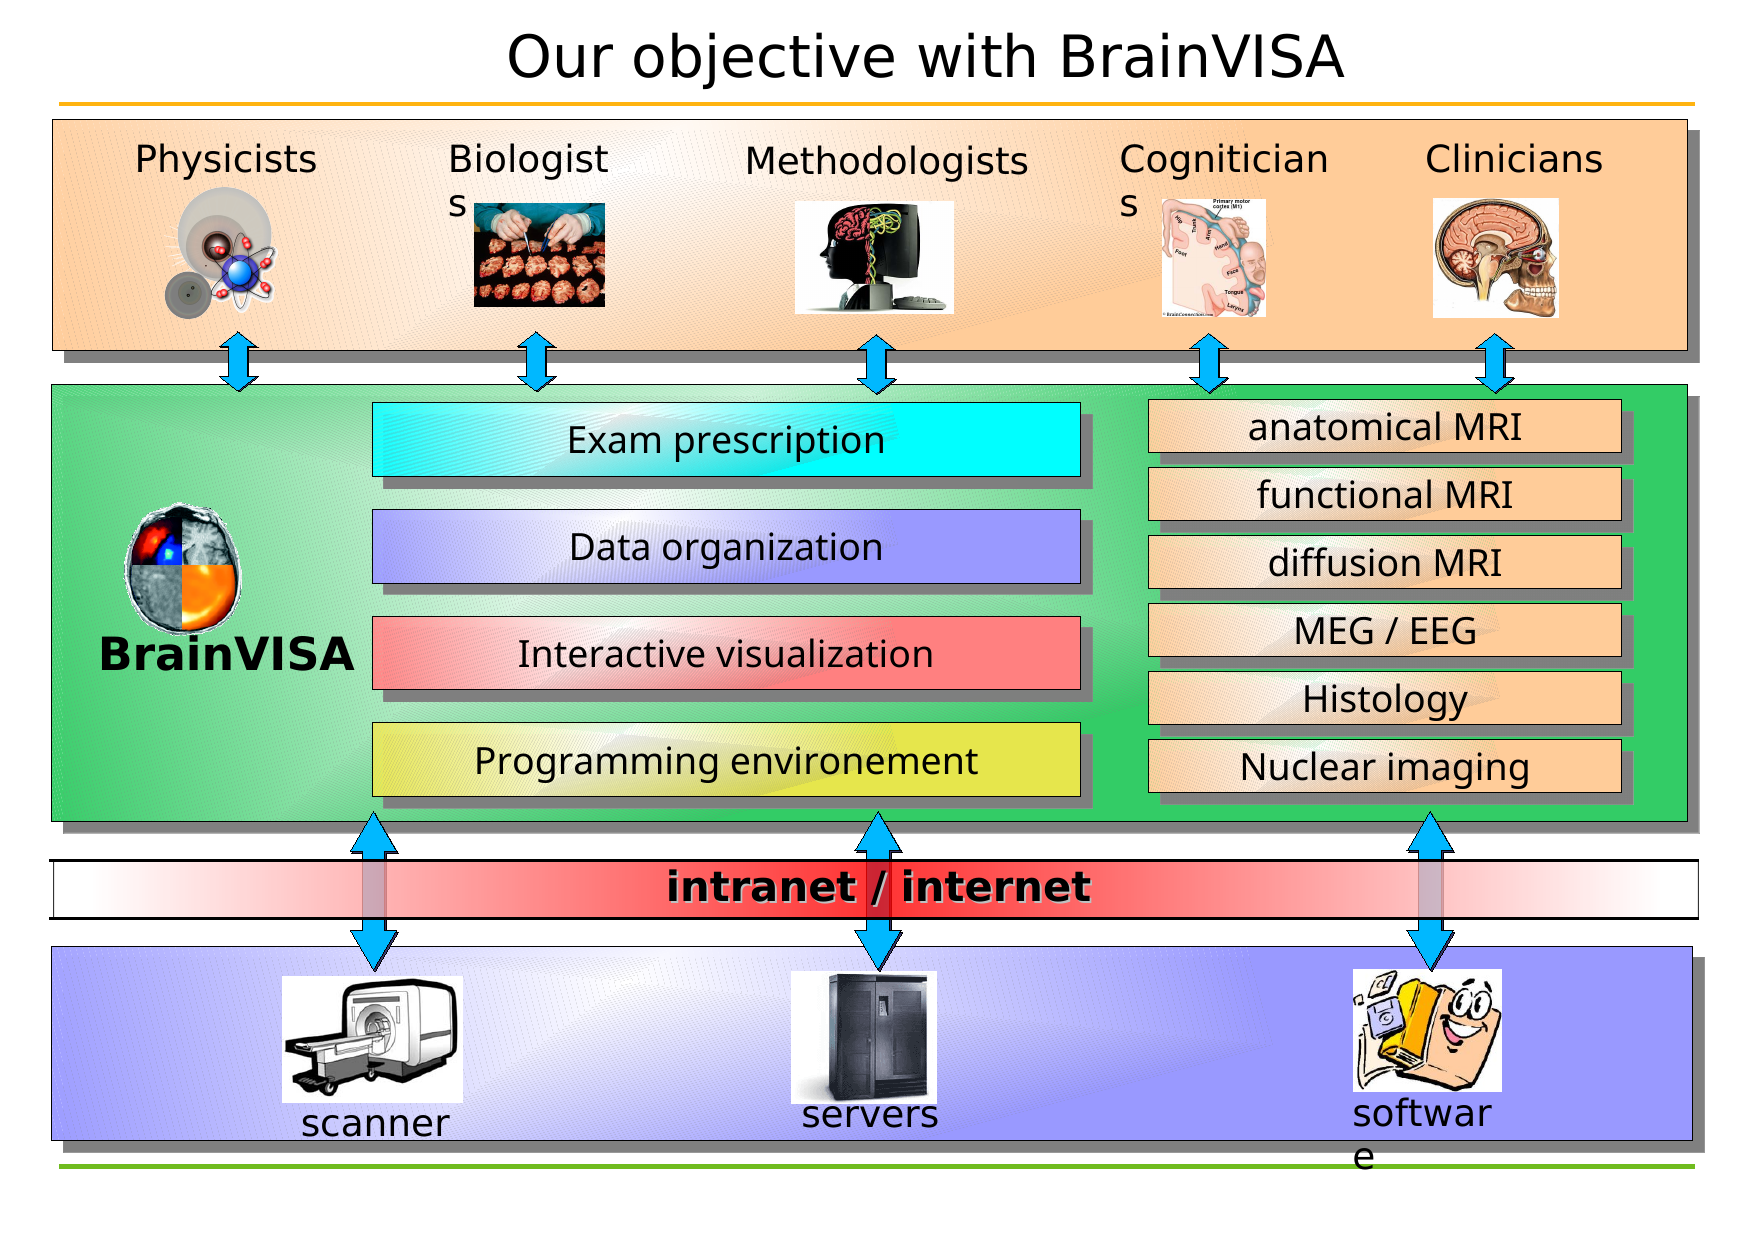

Our objective with BrainVISA
Physicists
Biologists
Cogniticians
Clinicians
Methodologists
anatomical MRI
Exam prescription
functional MRI
Data organization
diffusion MRI
MEG / EEG
Interactive visualization
BrainVISA
Histology
Programming environement
Nuclear imaging
intranet / internet
software
servers
scanner